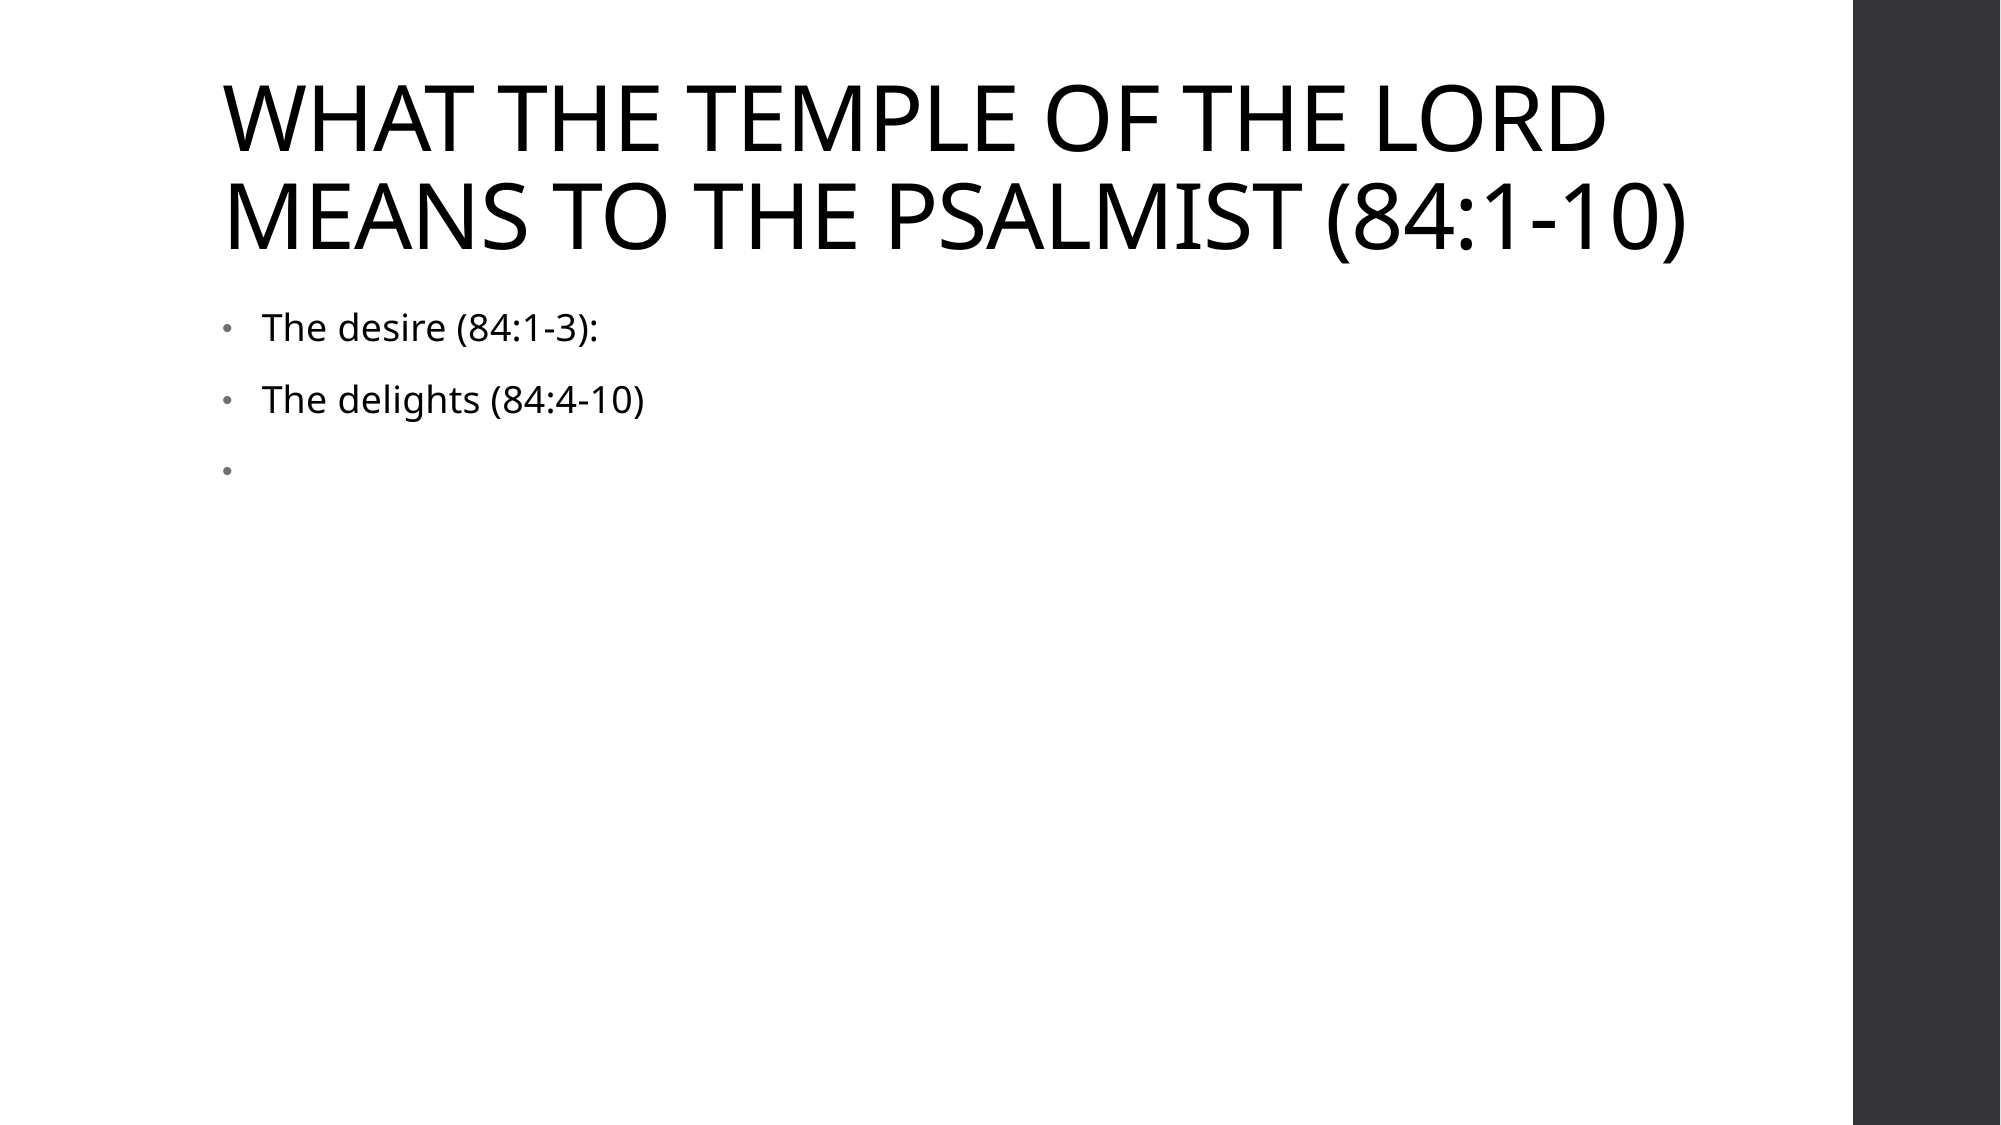

# WHAT THE TEMPLE OF THE LORD MEANS TO THE PSALMIST (84:1-10)
 The desire (84:1-3):
 The delights (84:4-10)